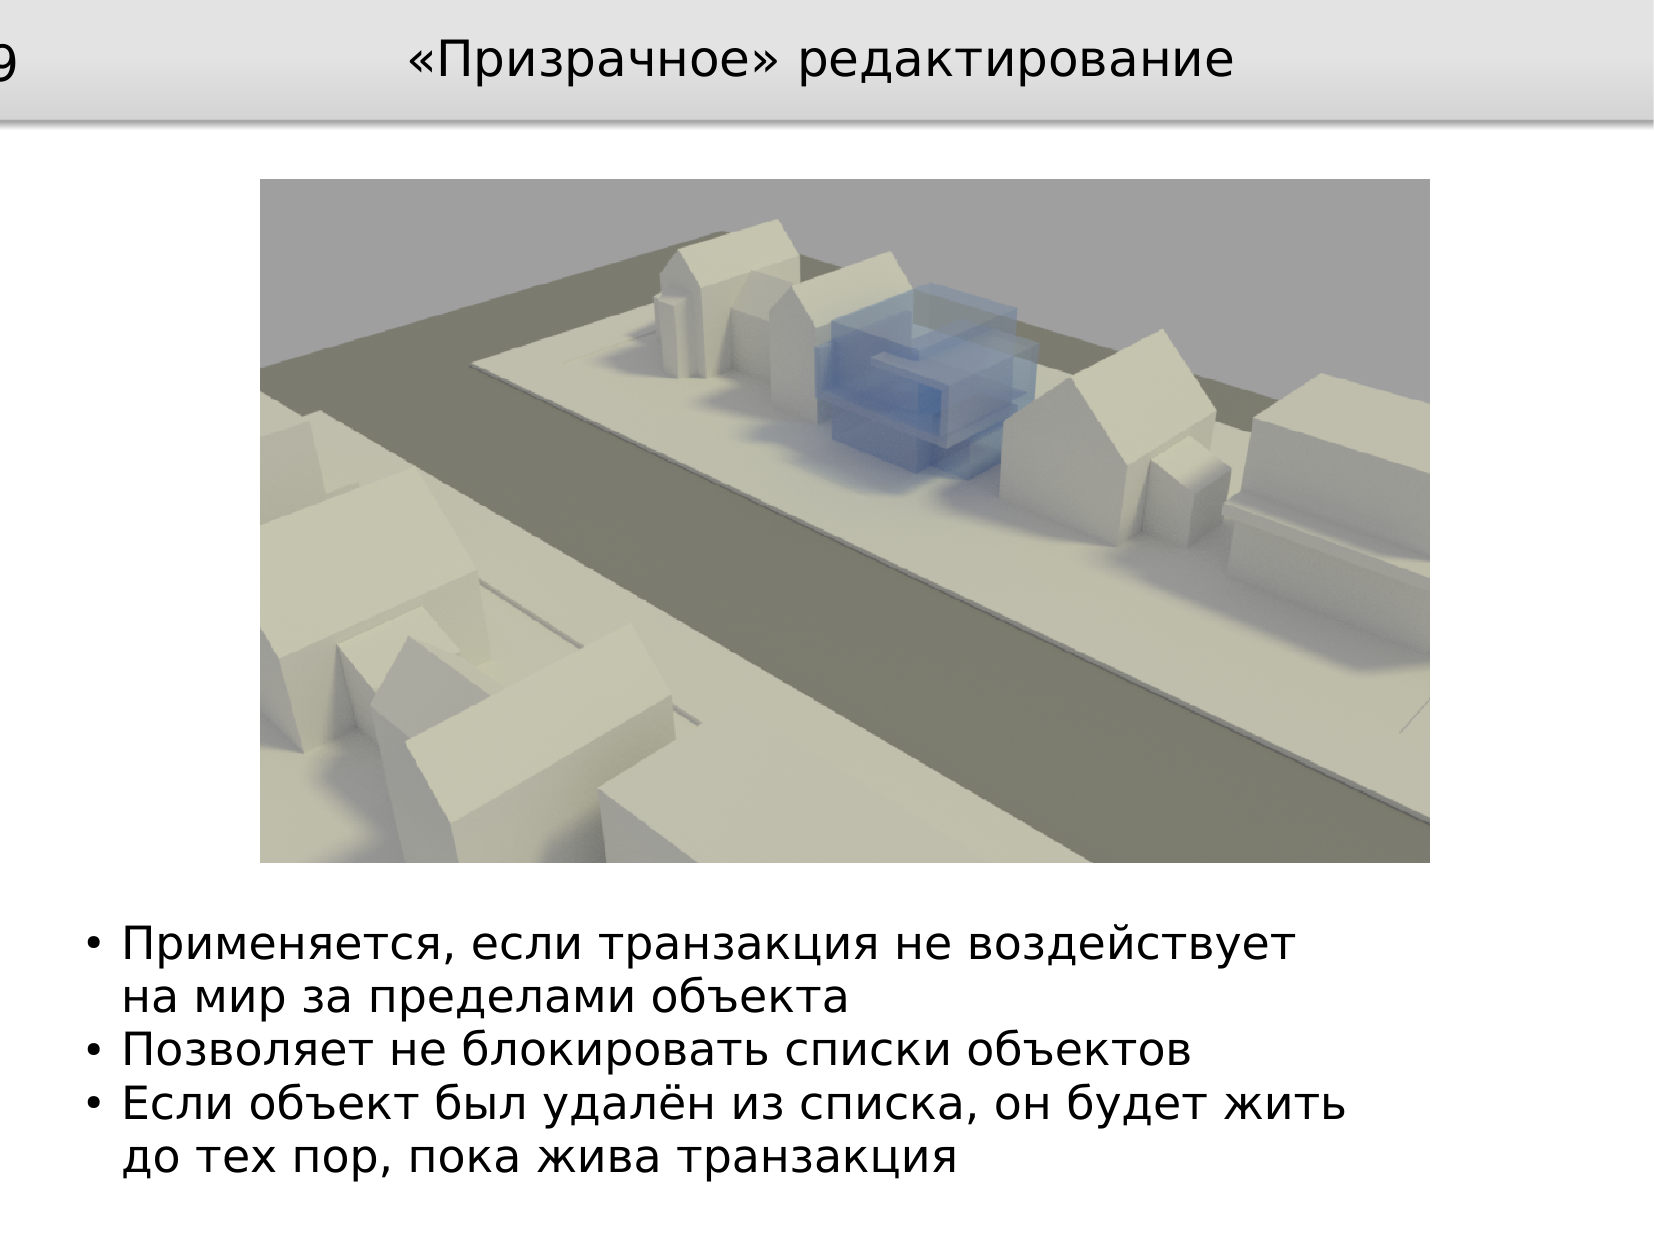

# «Призрачное» редактирование
Применяется, если транзакция не воздействует на мир за пределами объекта
Позволяет не блокировать списки объектов
Если объект был удалён из списка, он будет жить до тех пор, пока жива транзакция